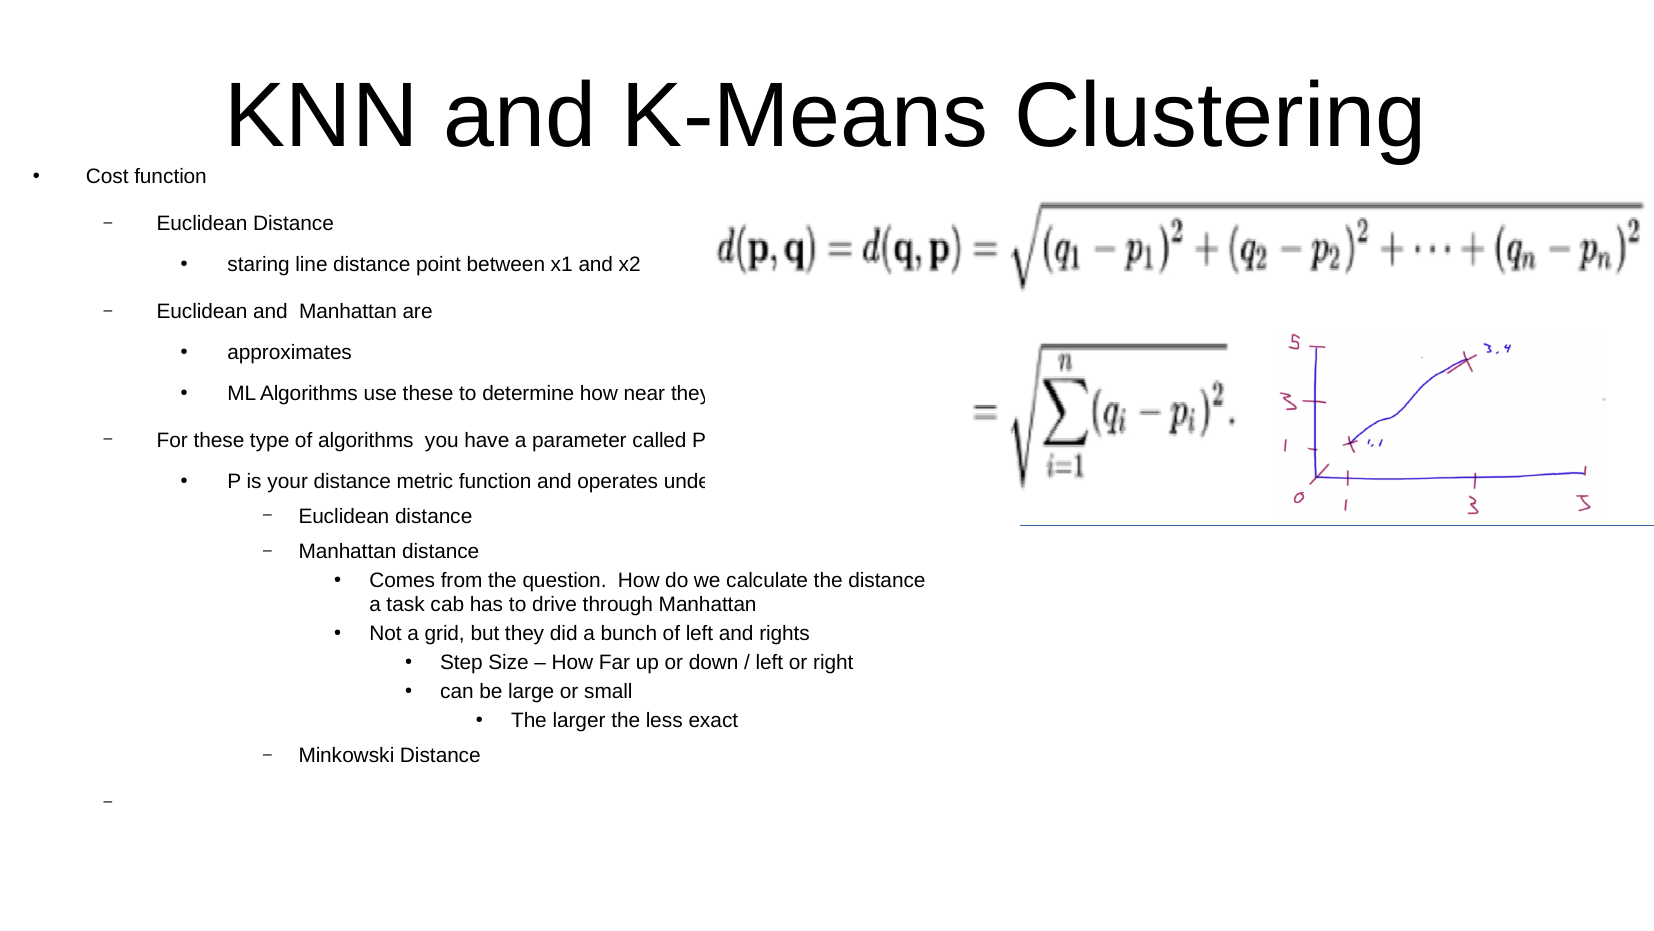

# KNN and K-Means Clustering
Cost function
Euclidean Distance
staring line distance point between x1 and x2
Euclidean and Manhattan are
approximates
ML Algorithms use these to determine how near they are to each other.
For these type of algorithms you have a parameter called P
P is your distance metric function and operates under 1 of 3 types
Euclidean distance
Manhattan distance
Comes from the question. How do we calculate the distance
a task cab has to drive through Manhattan
Not a grid, but they did a bunch of left and rights
Step Size – How Far up or down / left or right
can be large or small
The larger the less exact
Minkowski Distance